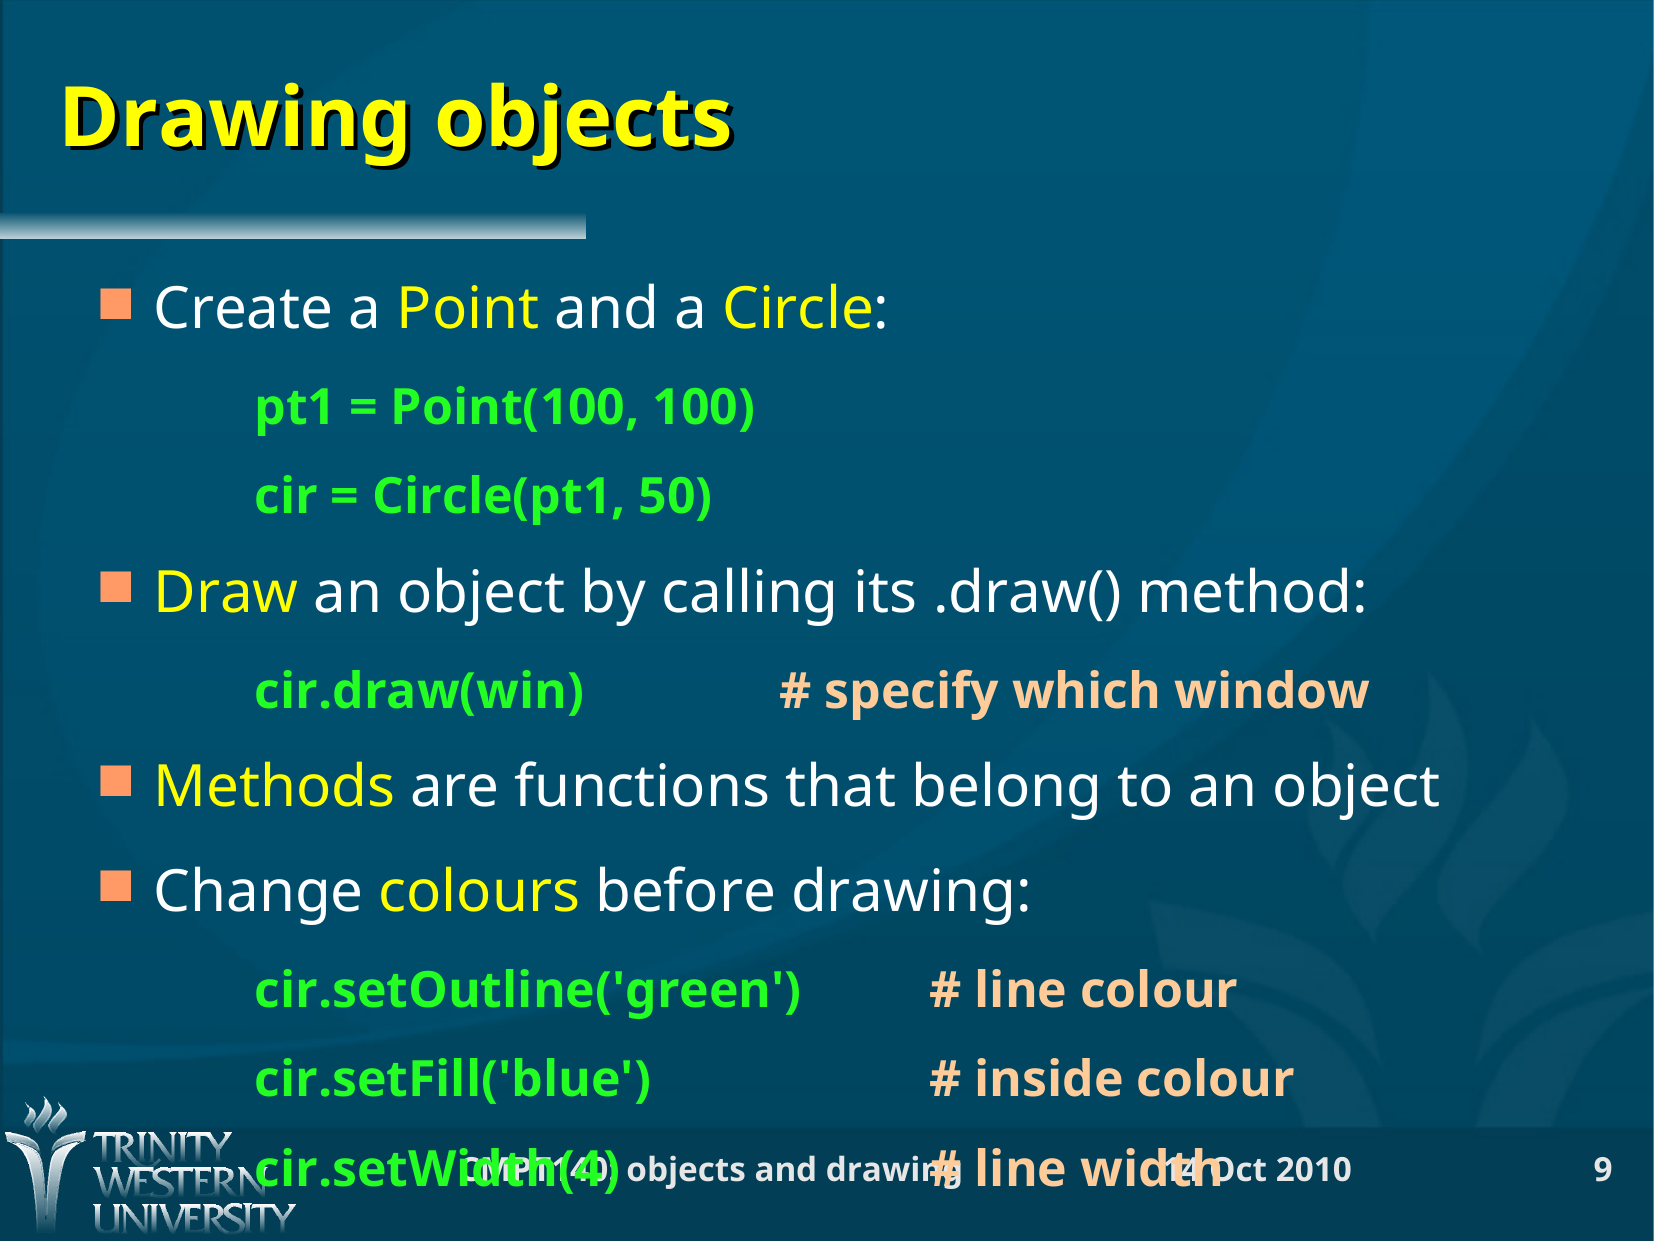

# Drawing objects
Create a Point and a Circle:
pt1 = Point(100, 100)
cir = Circle(pt1, 50)
Draw an object by calling its .draw() method:
cir.draw(win)			# specify which window
Methods are functions that belong to an object
Change colours before drawing:
cir.setOutline('green')		# line colour
cir.setFill('blue')				# inside colour
cir.setWidth(4)					# line width
CMPT140: objects and drawing
14 Oct 2010
9